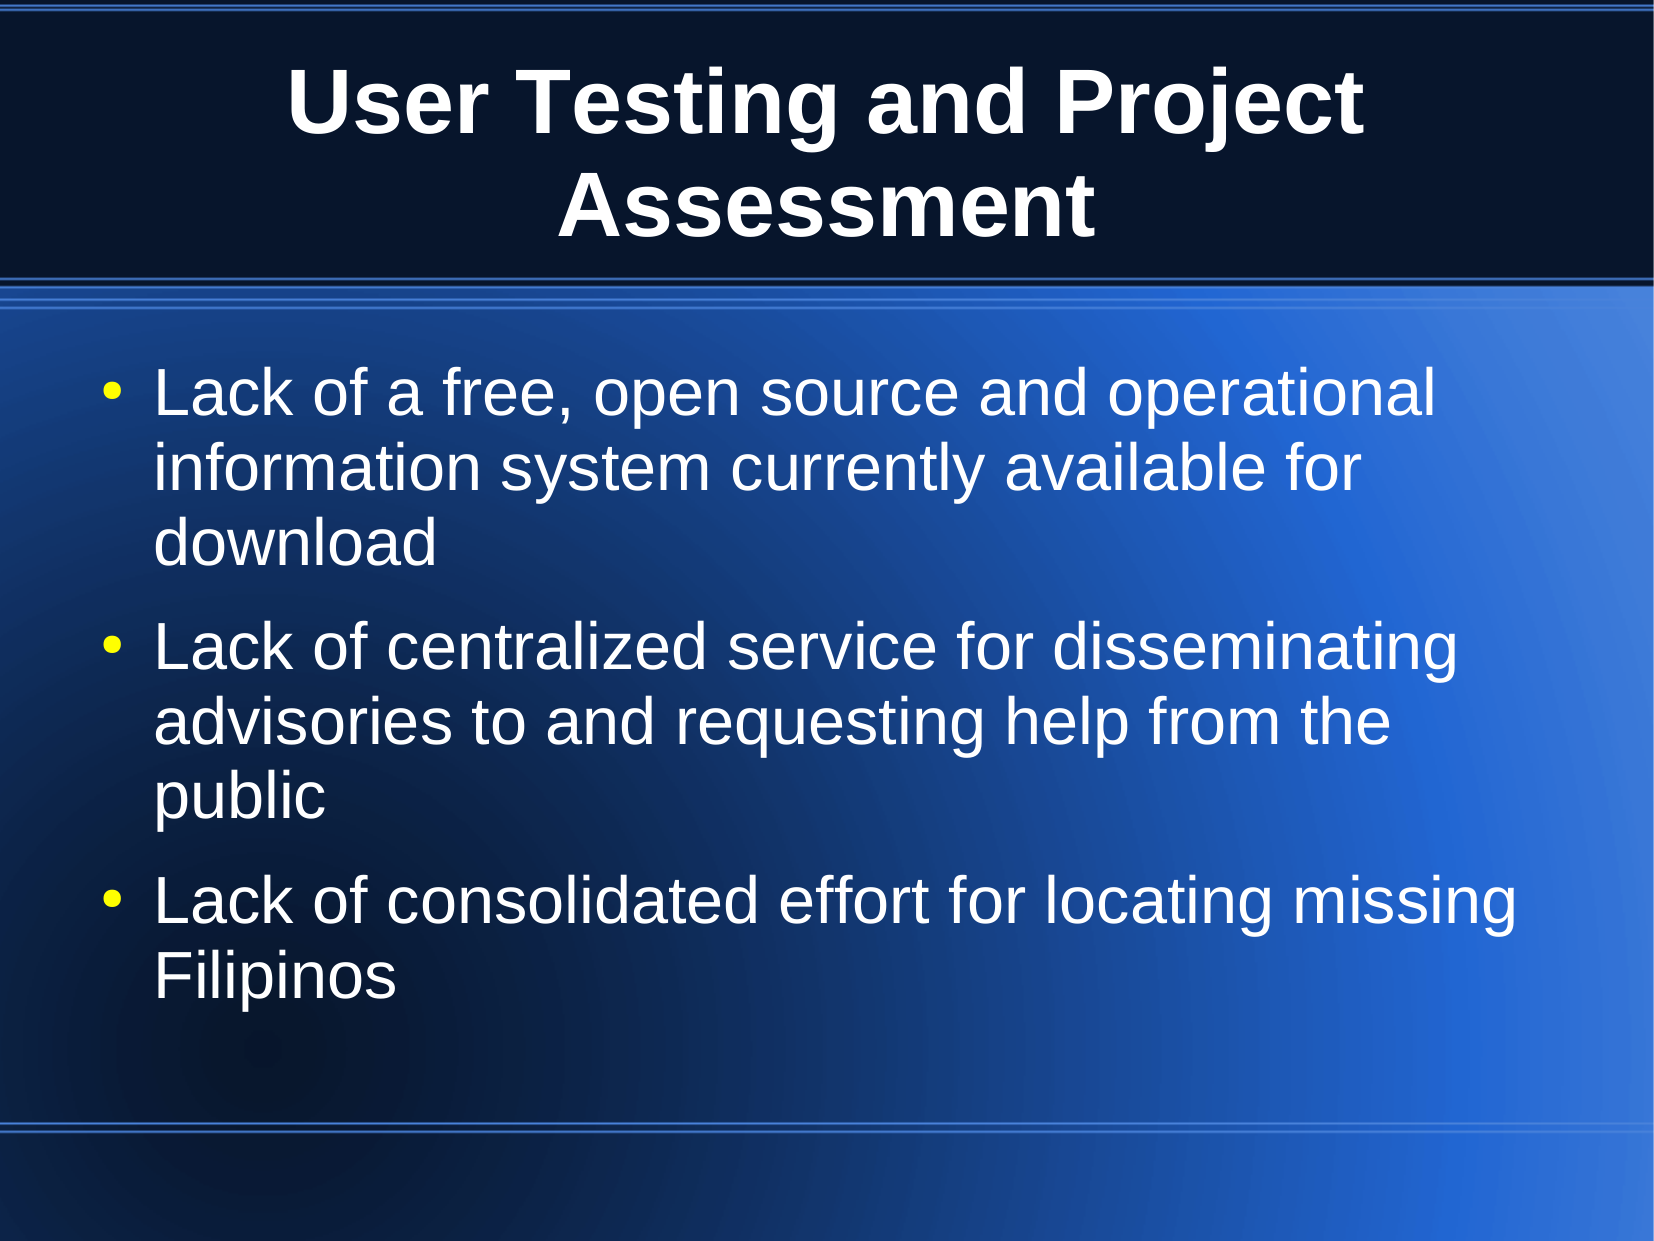

# User Testing and Project Assessment
Lack of a free, open source and operational information system currently available for download
Lack of centralized service for disseminating advisories to and requesting help from the public
Lack of consolidated effort for locating missing Filipinos